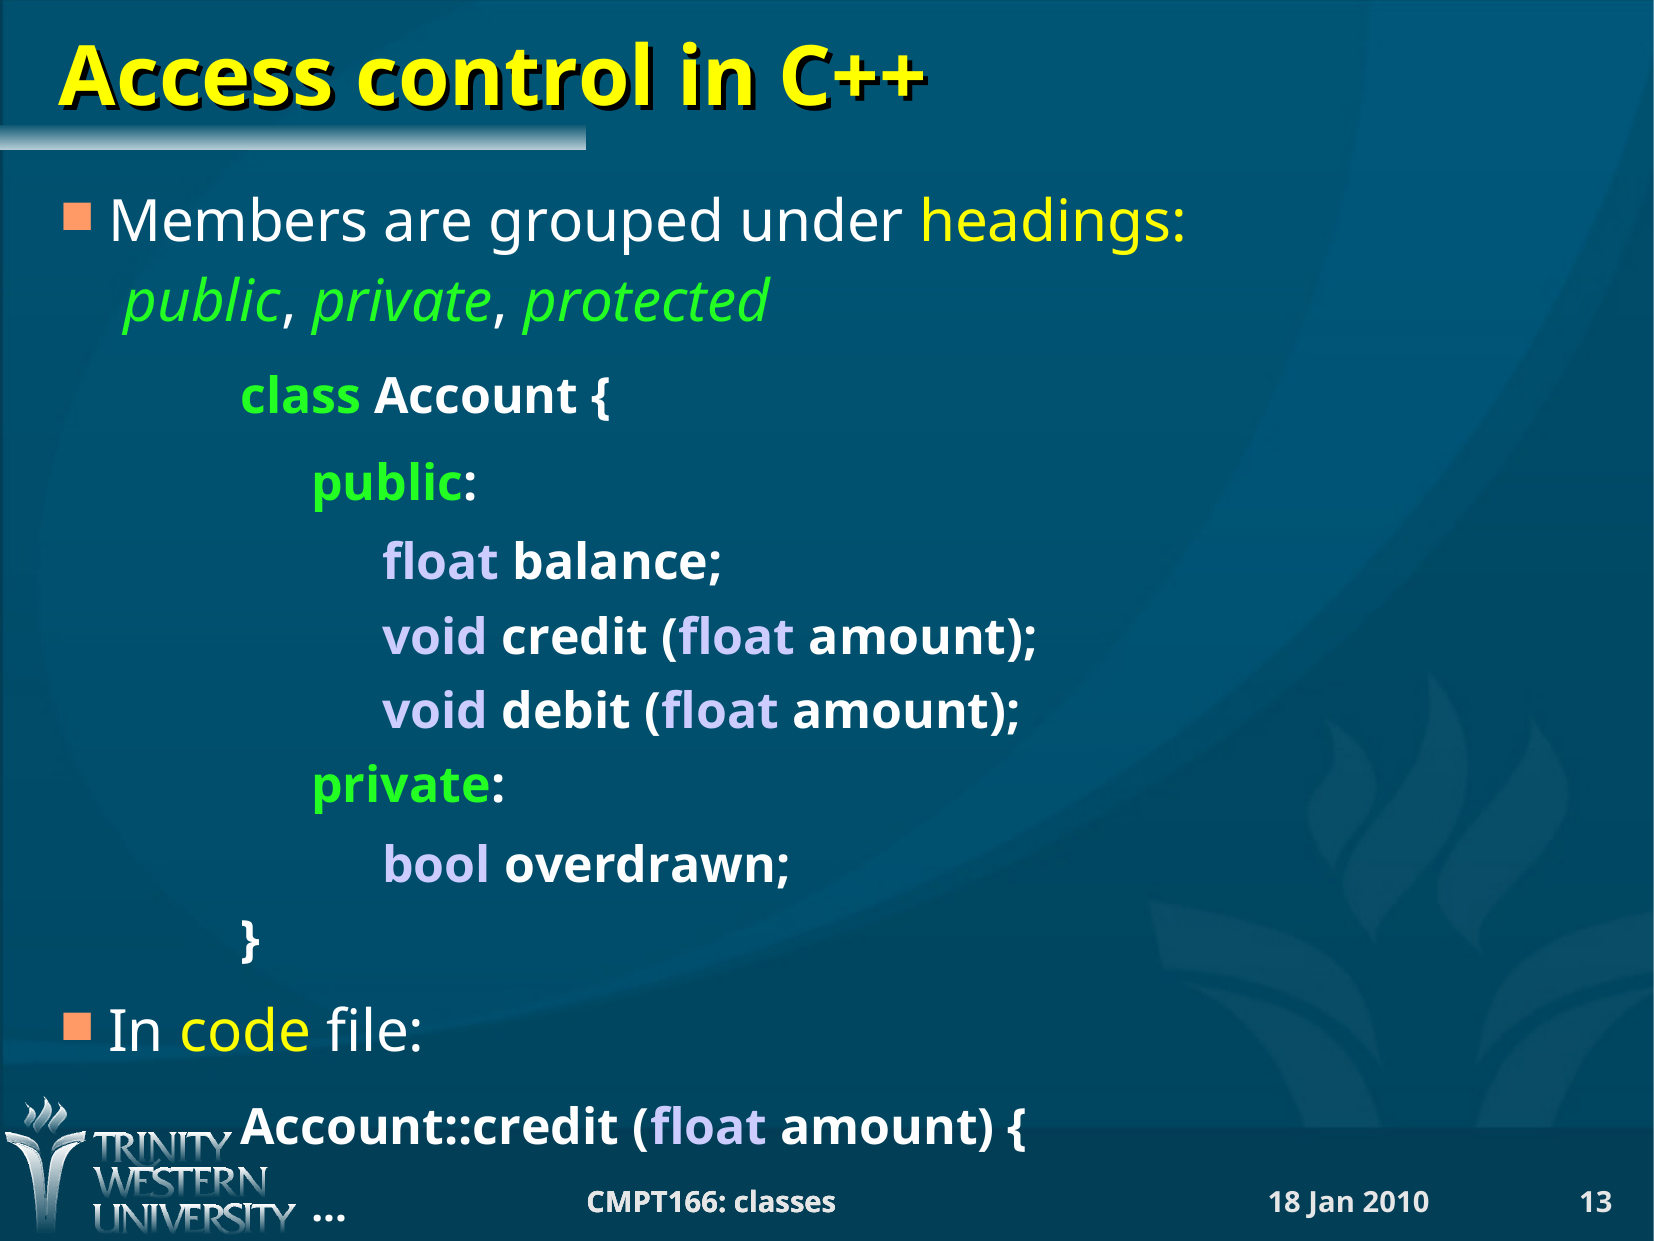

# Access control in C++
Members are grouped under headings:
 public, private, protected
class Account {
public:
float balance;
void credit (float amount);
void debit (float amount);
private:
bool overdrawn;
}
In code file:
Account::credit (float amount) {
...
CMPT166: classes
18 Jan 2010
13